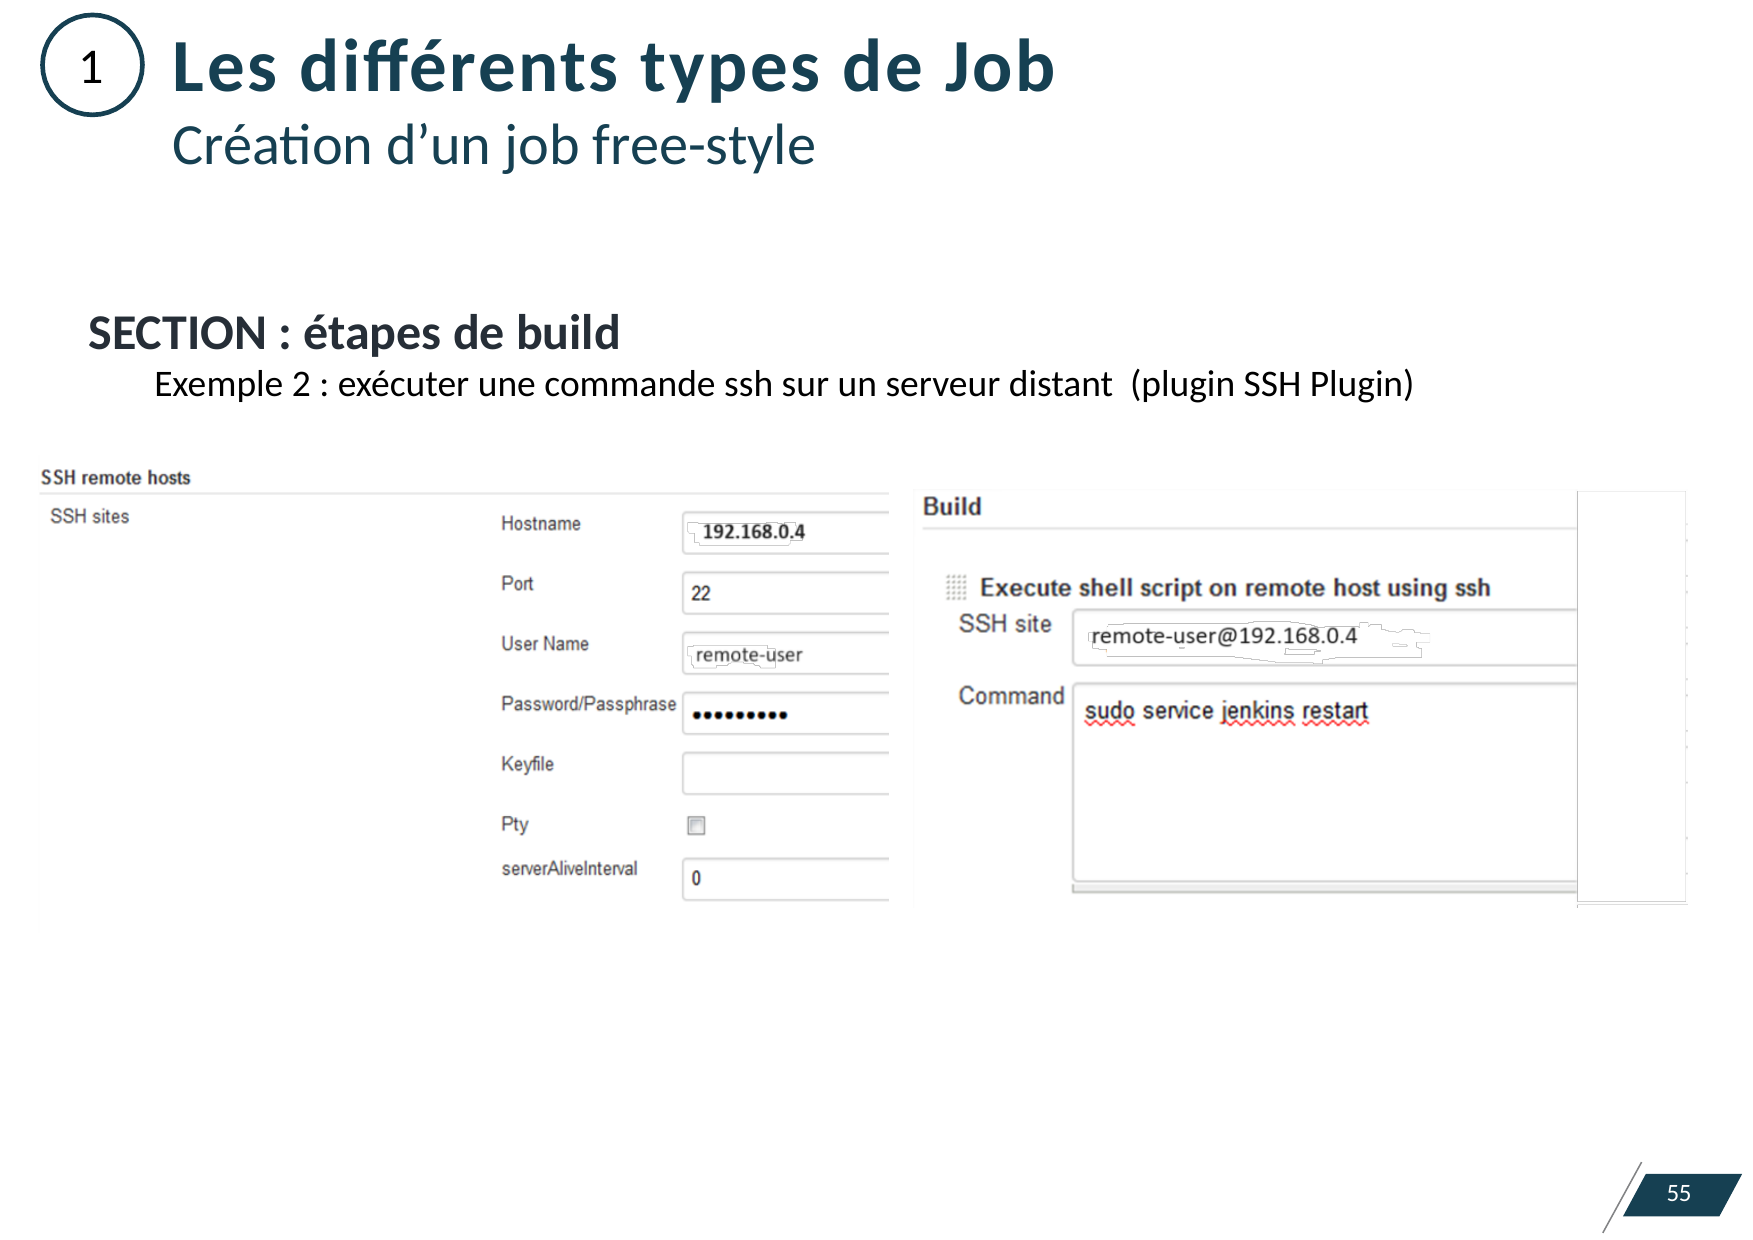

# Les différents types de Job Création d’un job free-style
1
SECTION : étapes de build
Exemple 2 : exécuter une commande ssh sur un serveur distant (plugin SSH Plugin)
55